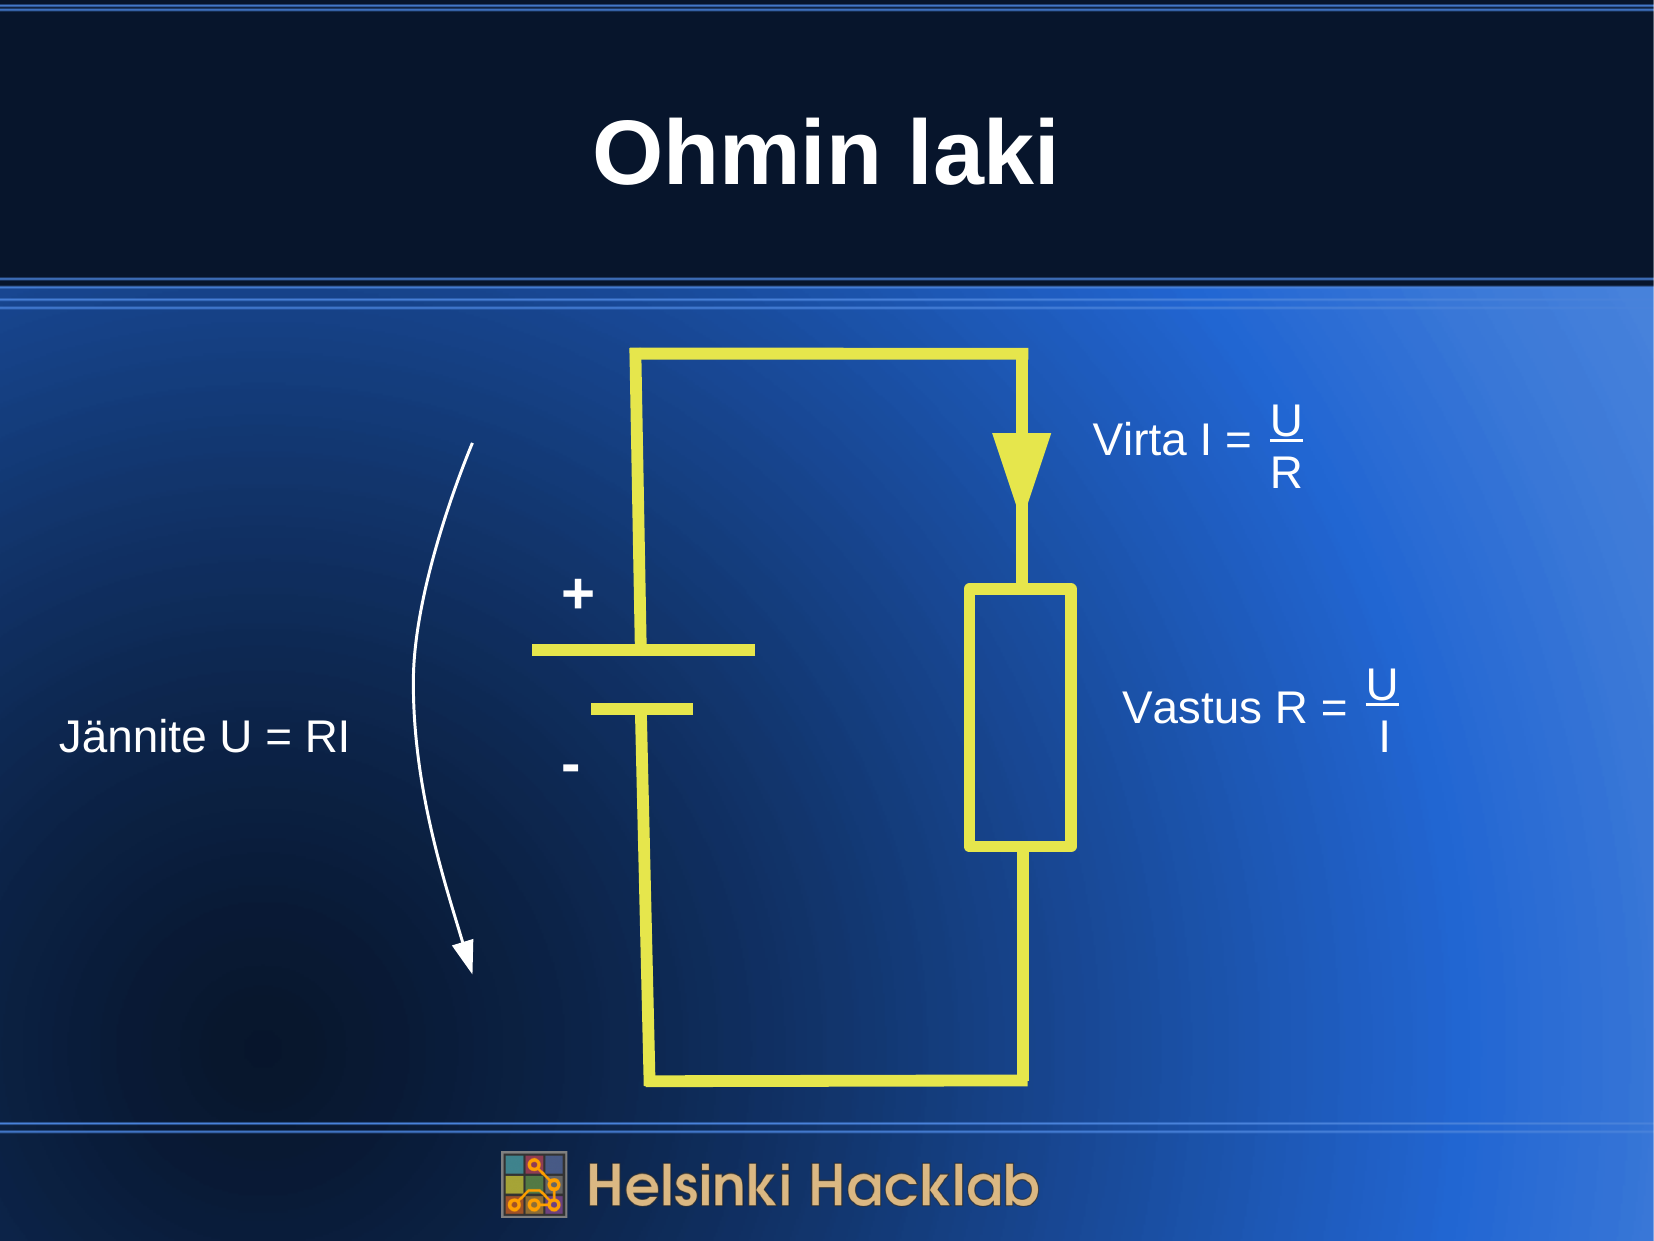

# Ohmin laki
U
R
Virta I =
+
U
 I
Vastus R =
Jännite U = RI
-